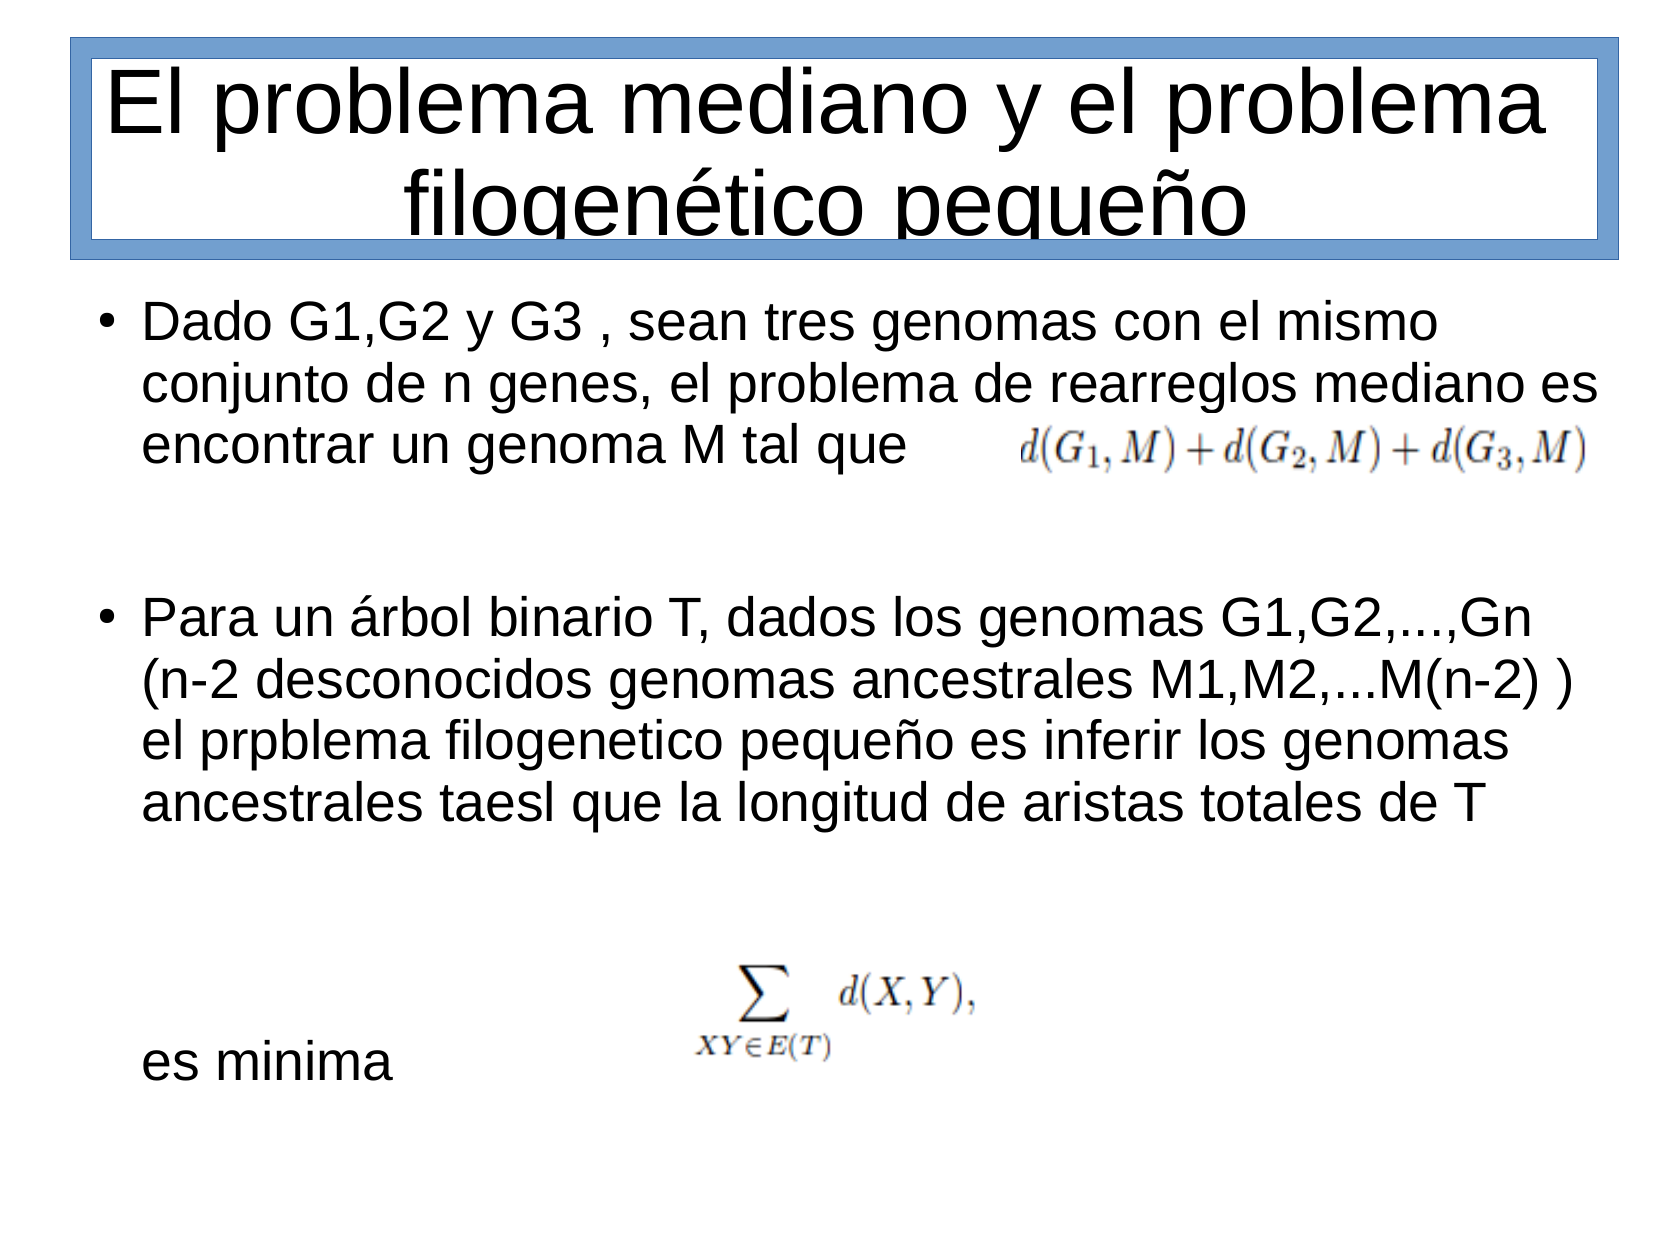

# El problema mediano y el problema filogenético pequeño
Dado G1,G2 y G3 , sean tres genomas con el mismo conjunto de n genes, el problema de rearreglos mediano es encontrar un genoma M tal que 					 														es minimo.
Para un árbol binario T, dados los genomas G1,G2,...,Gn (n-2 desconocidos genomas ancestrales M1,M2,...M(n-2) ) el prpblema filogenetico pequeño es inferir los genomas ancestrales taesl que la longitud de aristas totales de T
es minima